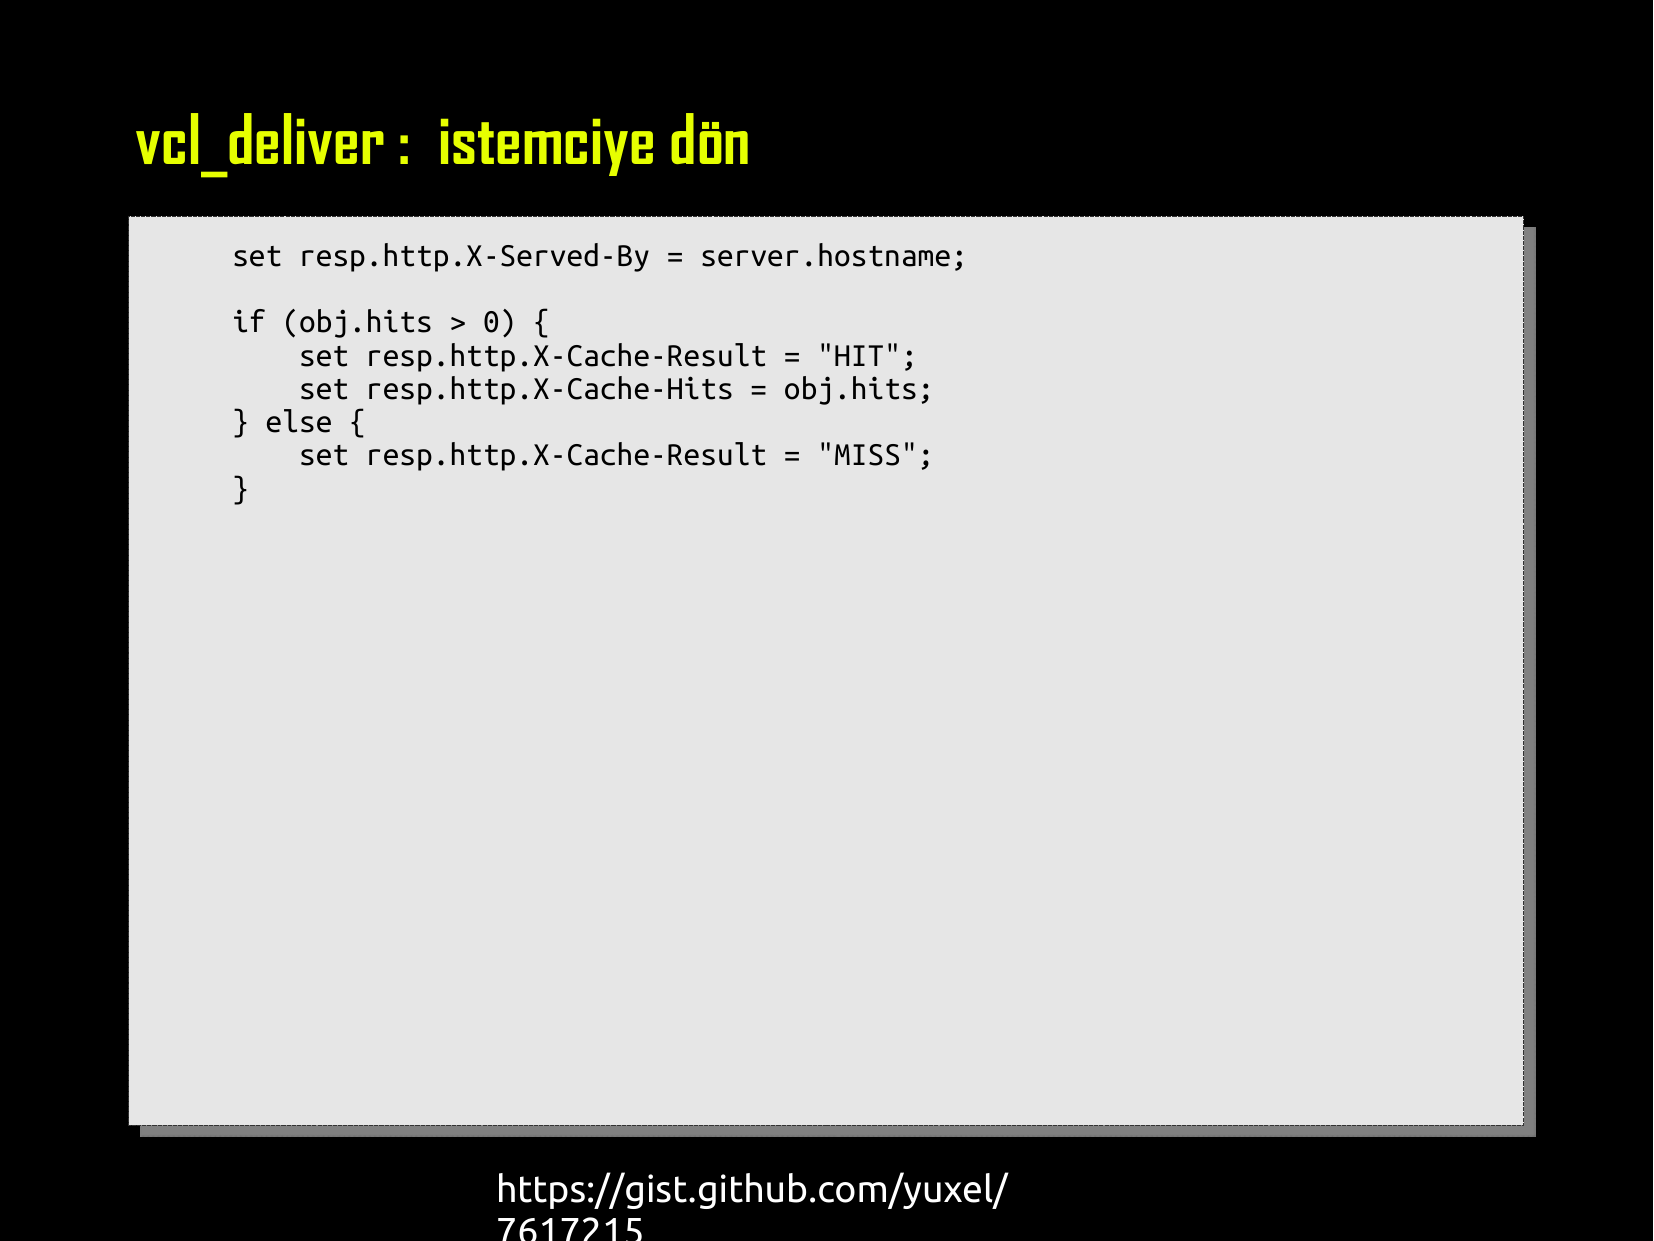

vcl_deliver : istemciye dön
 set resp.http.X-Served-By = server.hostname;
 if (obj.hits > 0) {
 set resp.http.X-Cache-Result = "HIT";
 set resp.http.X-Cache-Hits = obj.hits;
 } else {
 set resp.http.X-Cache-Result = "MISS";
 }
https://gist.github.com/yuxel/7617215